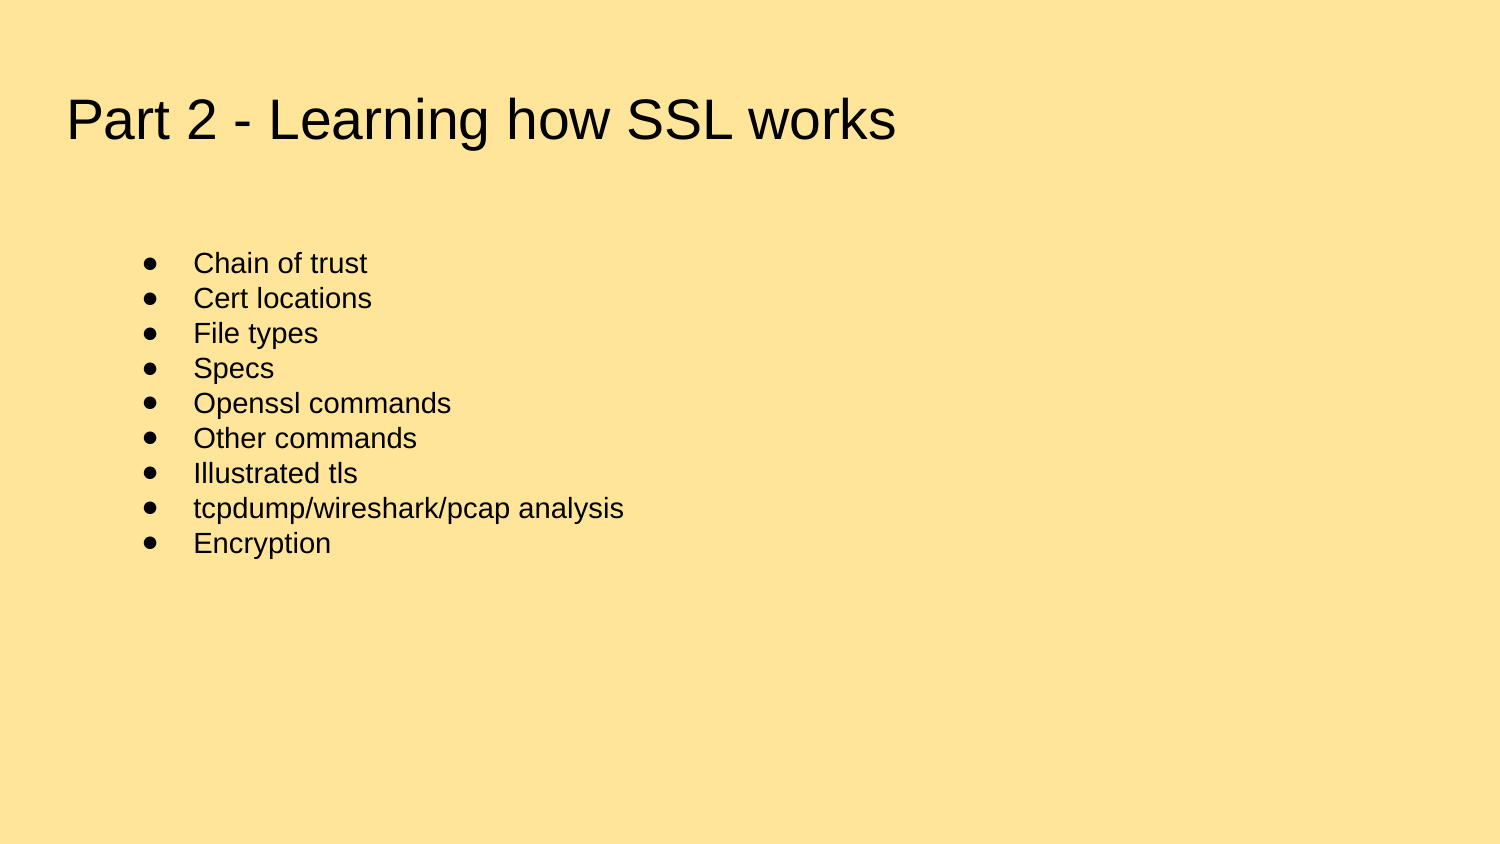

# Part 2 - Learning how SSL works
Chain of trust
Cert locations
File types
Specs
Openssl commands
Other commands
Illustrated tls
tcpdump/wireshark/pcap analysis
Encryption